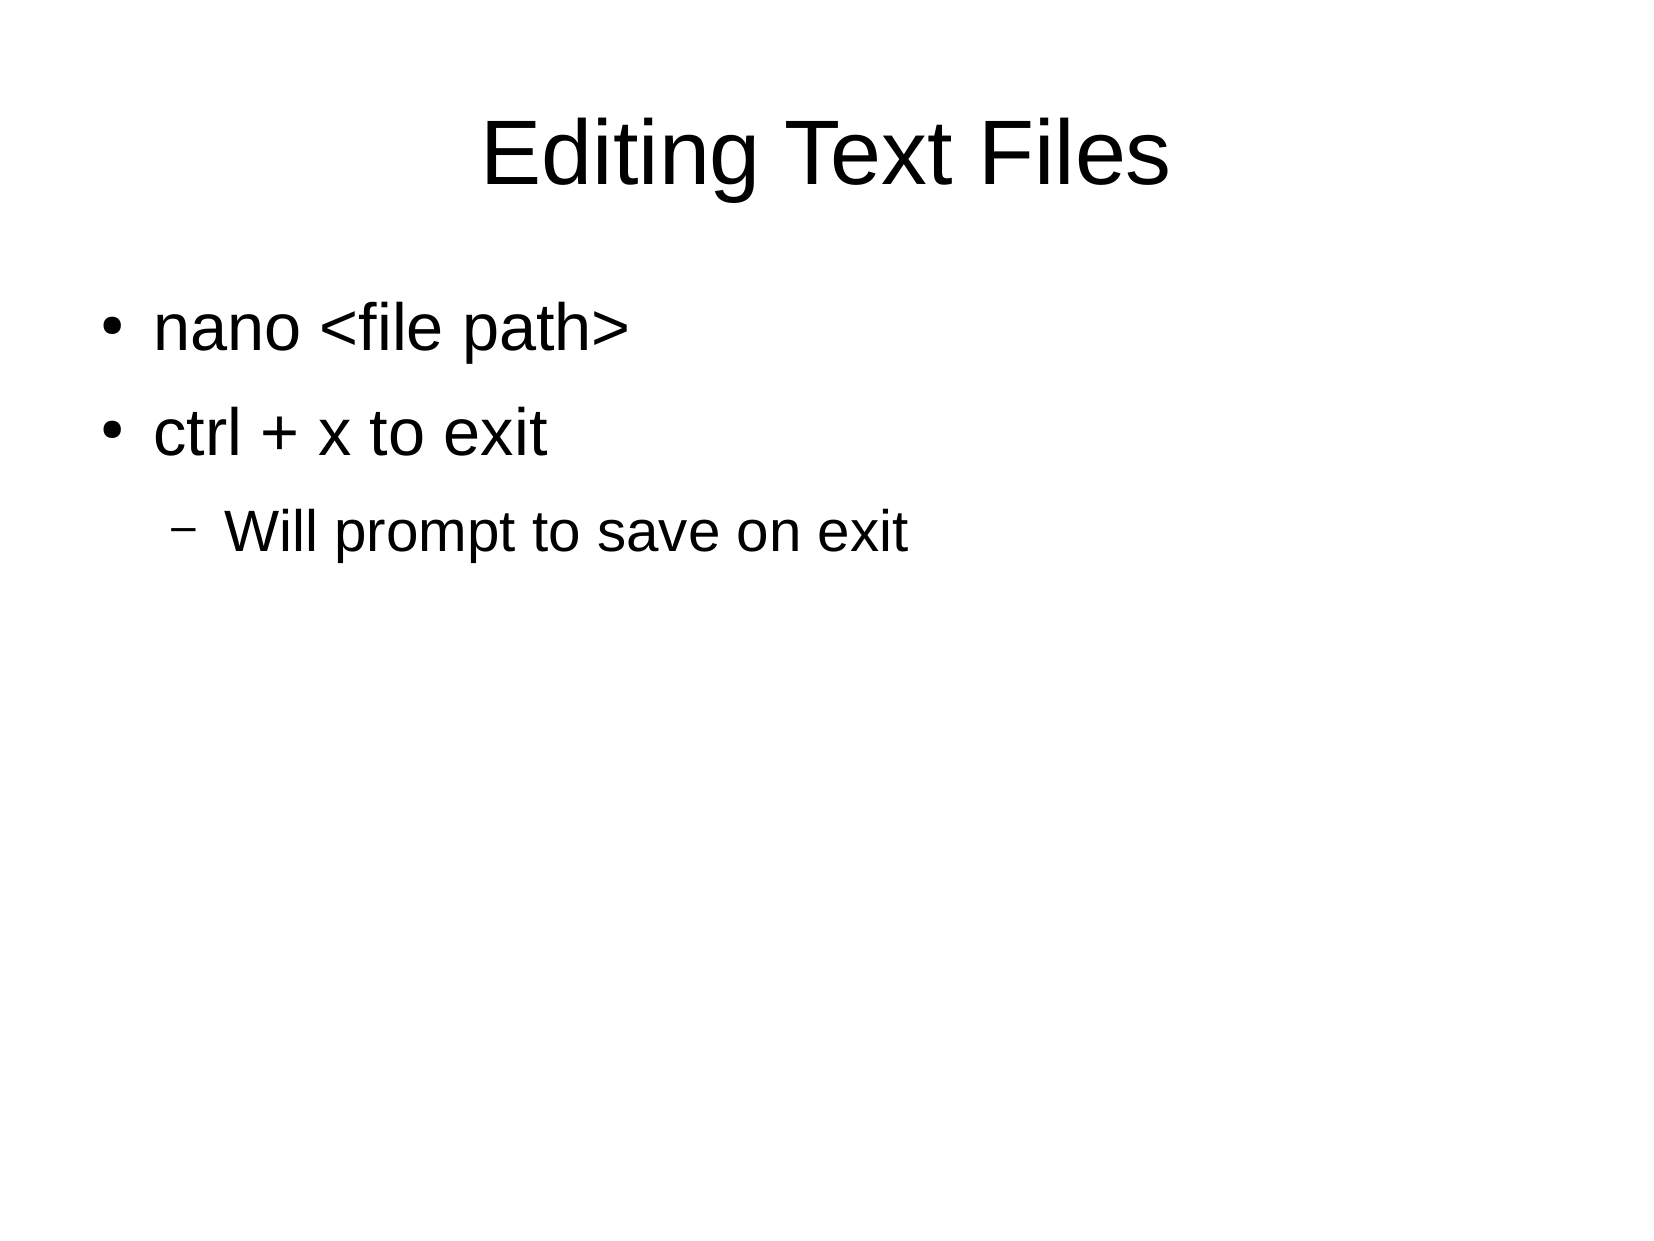

# Editing Text Files
nano <file path>
ctrl + x to exit
Will prompt to save on exit